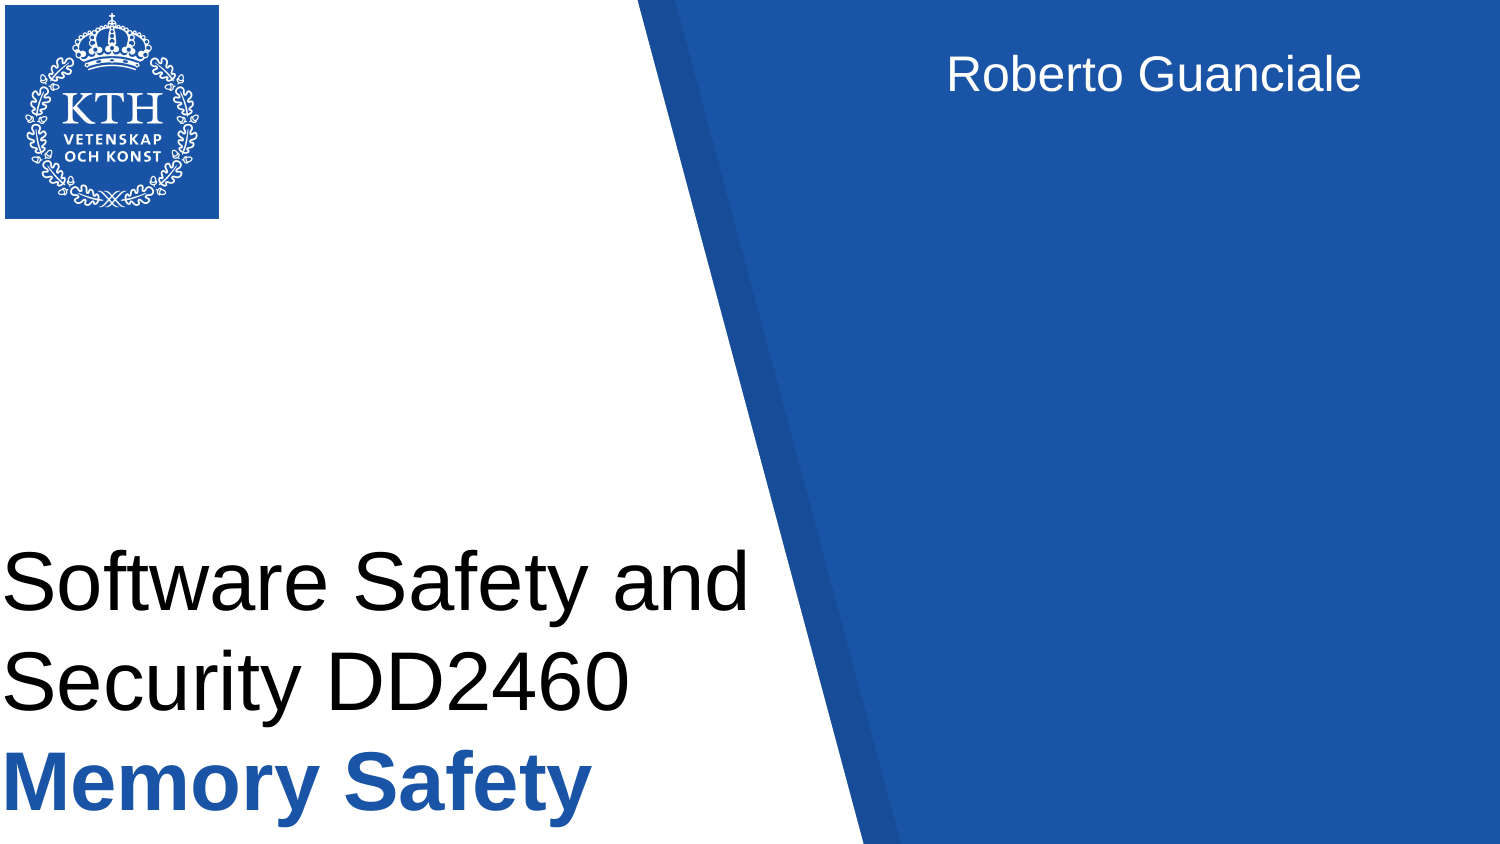

Roberto Guanciale
# Software Safety and Security DD2460 Memory Safety